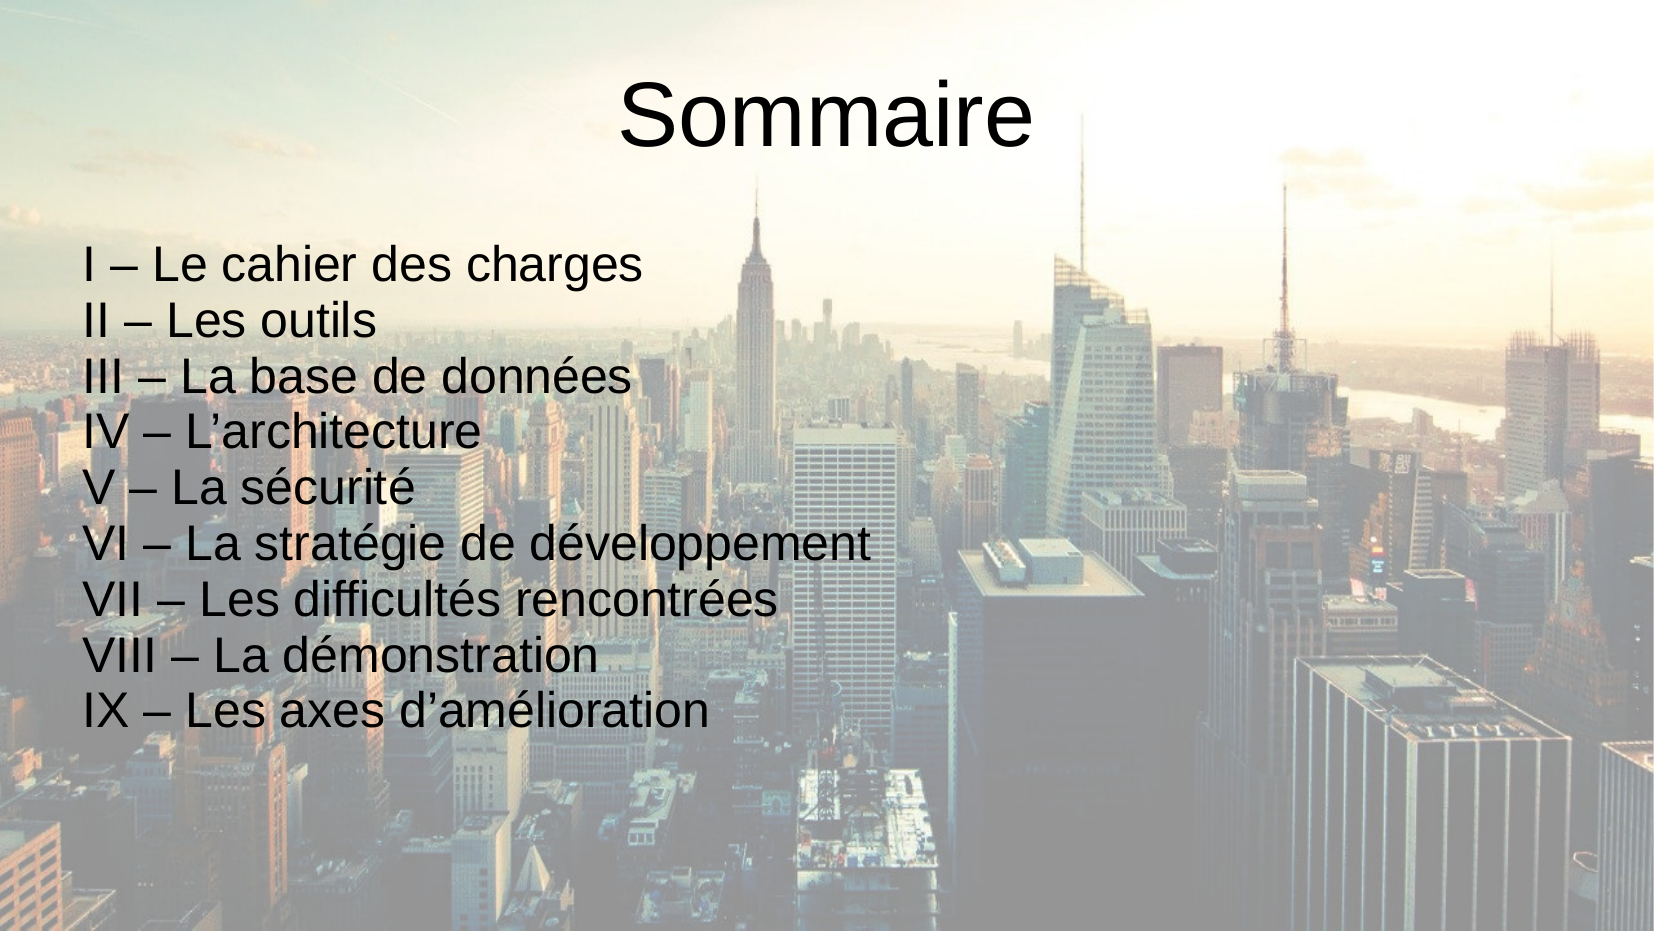

# Sommaire
I – Le cahier des charges
II – Les outils
III – La base de données
IV – L’architecture
V – La sécurité
VI – La stratégie de développement
VII – Les difficultés rencontrées
VIII – La démonstration
IX – Les axes d’amélioration